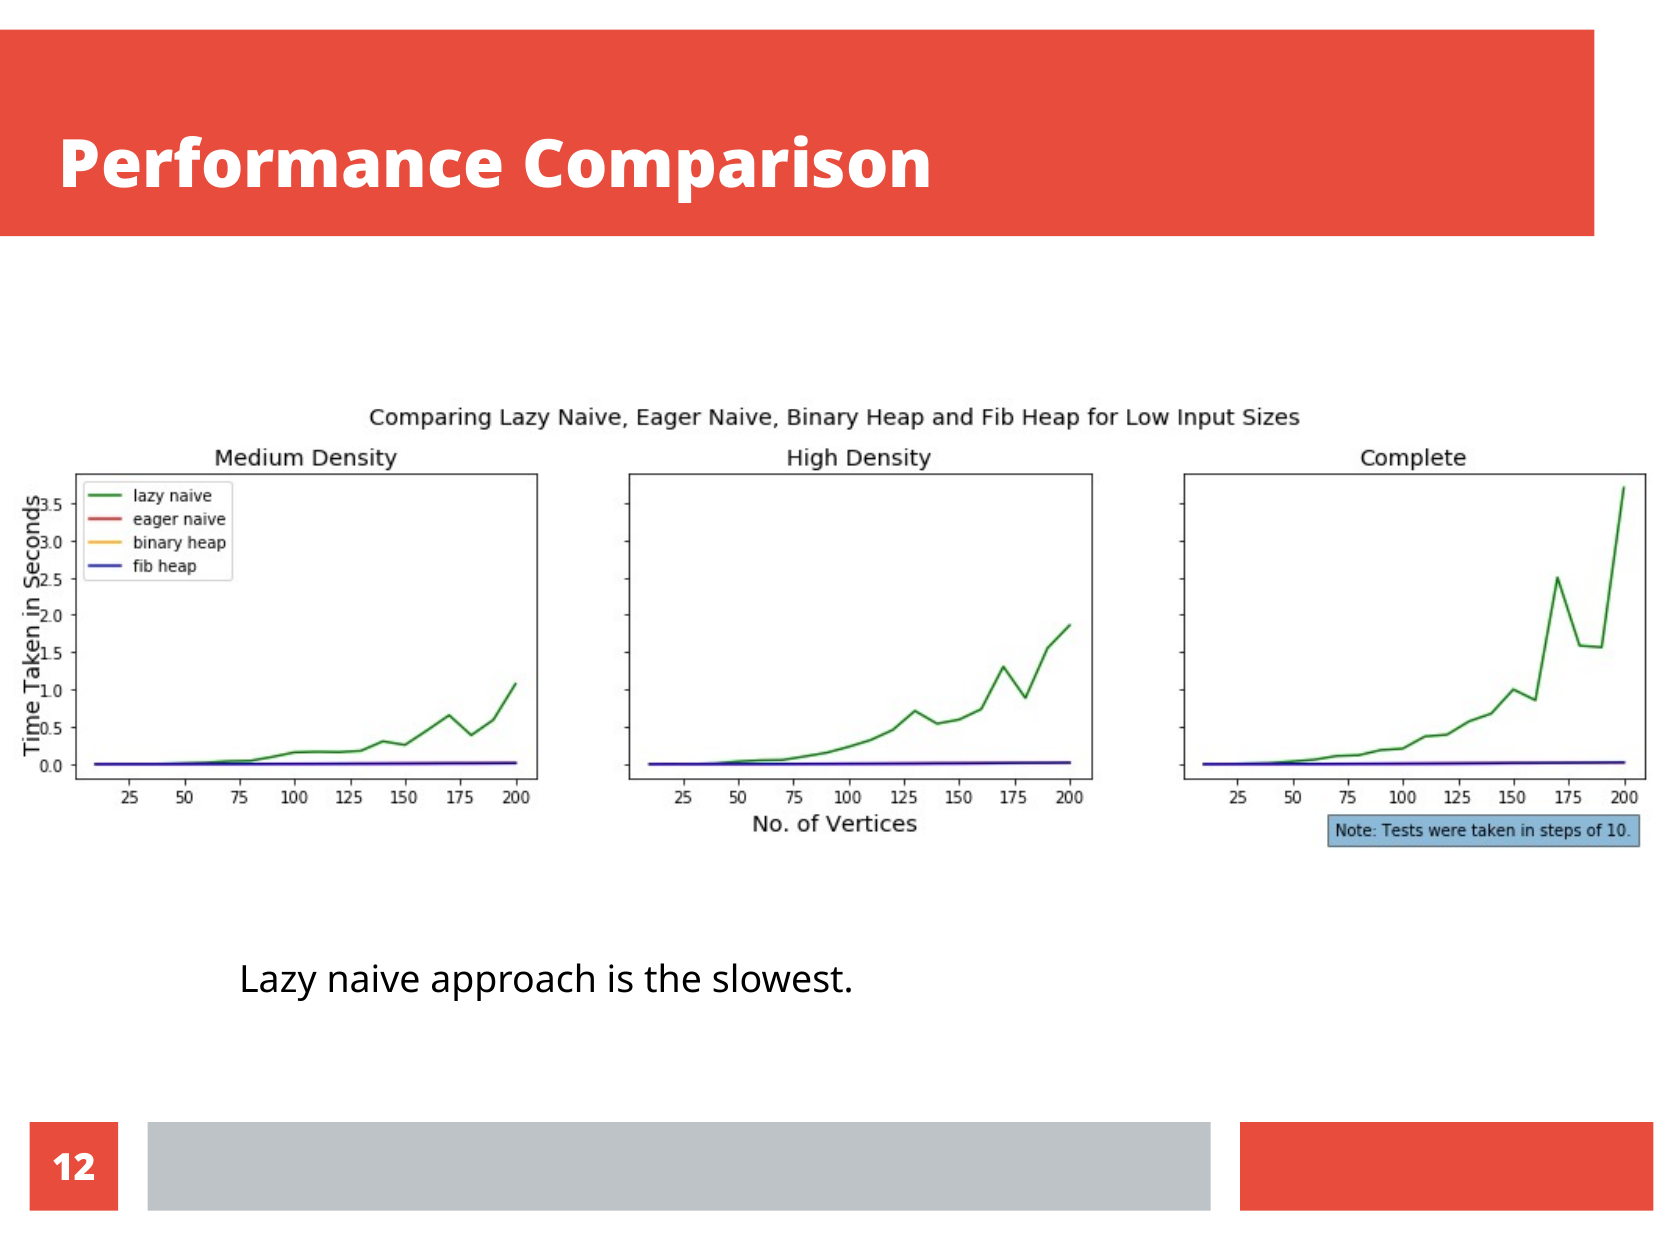

# Performance Comparison
Lazy naive approach is the slowest.
12